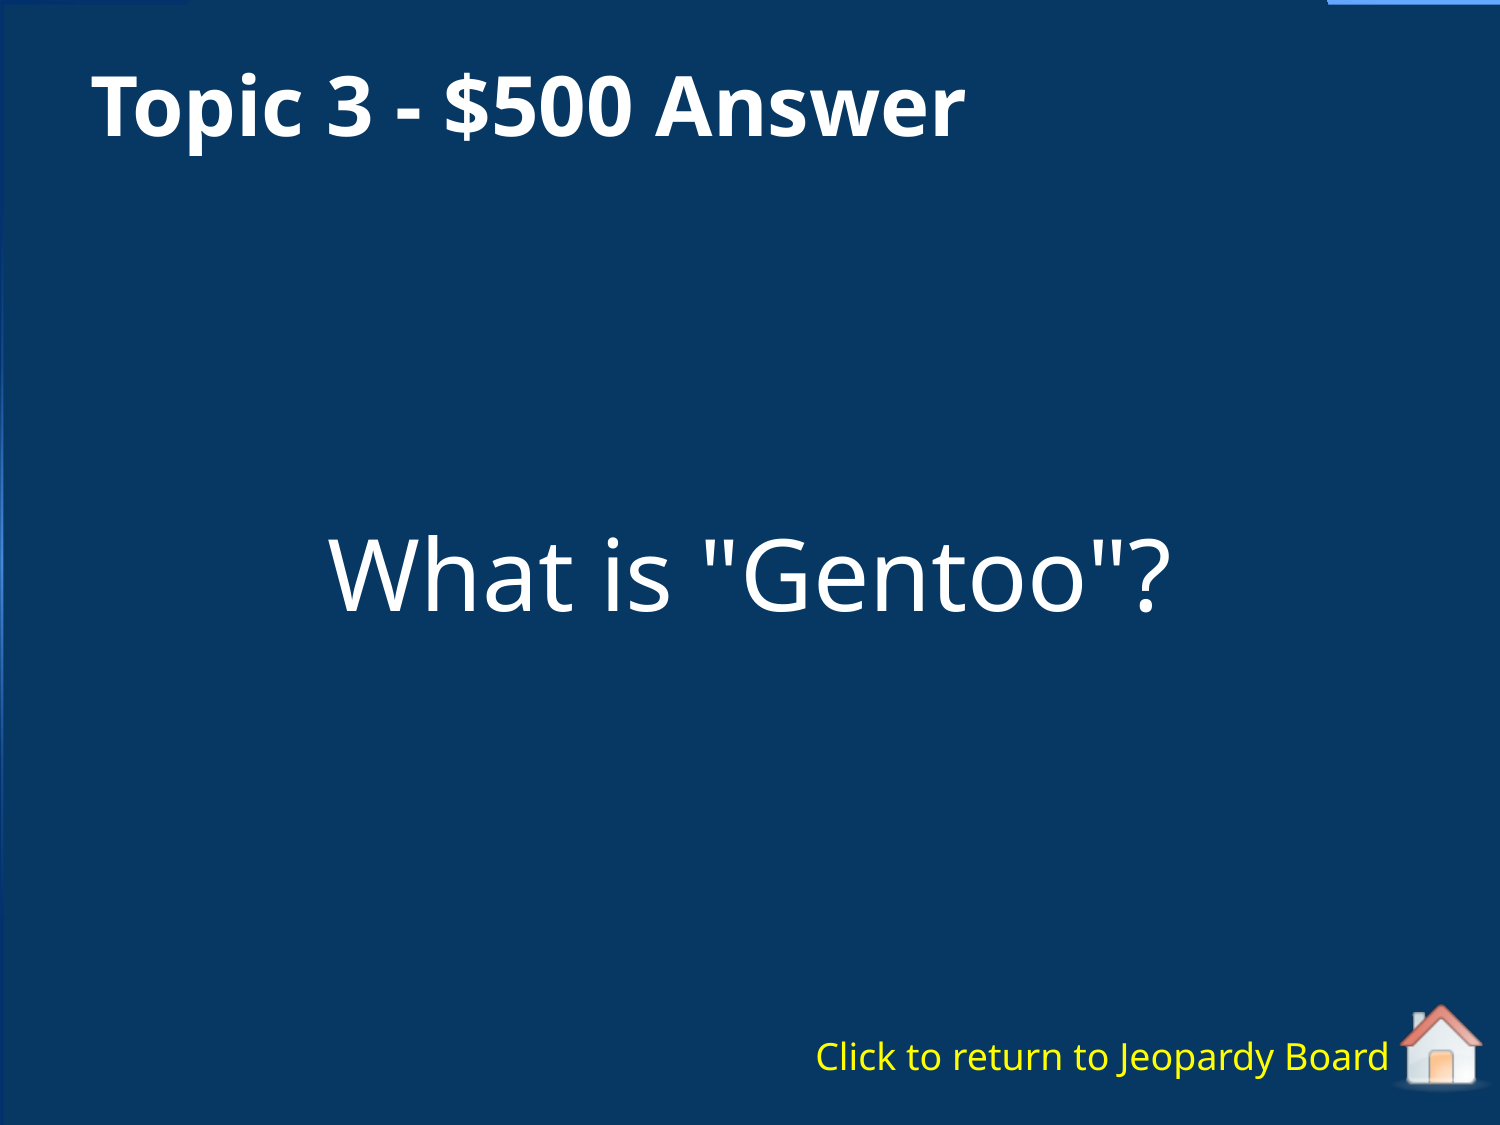

Topic 3 - $500 Answer
# What is "Gentoo"?
Click to return to Jeopardy Board